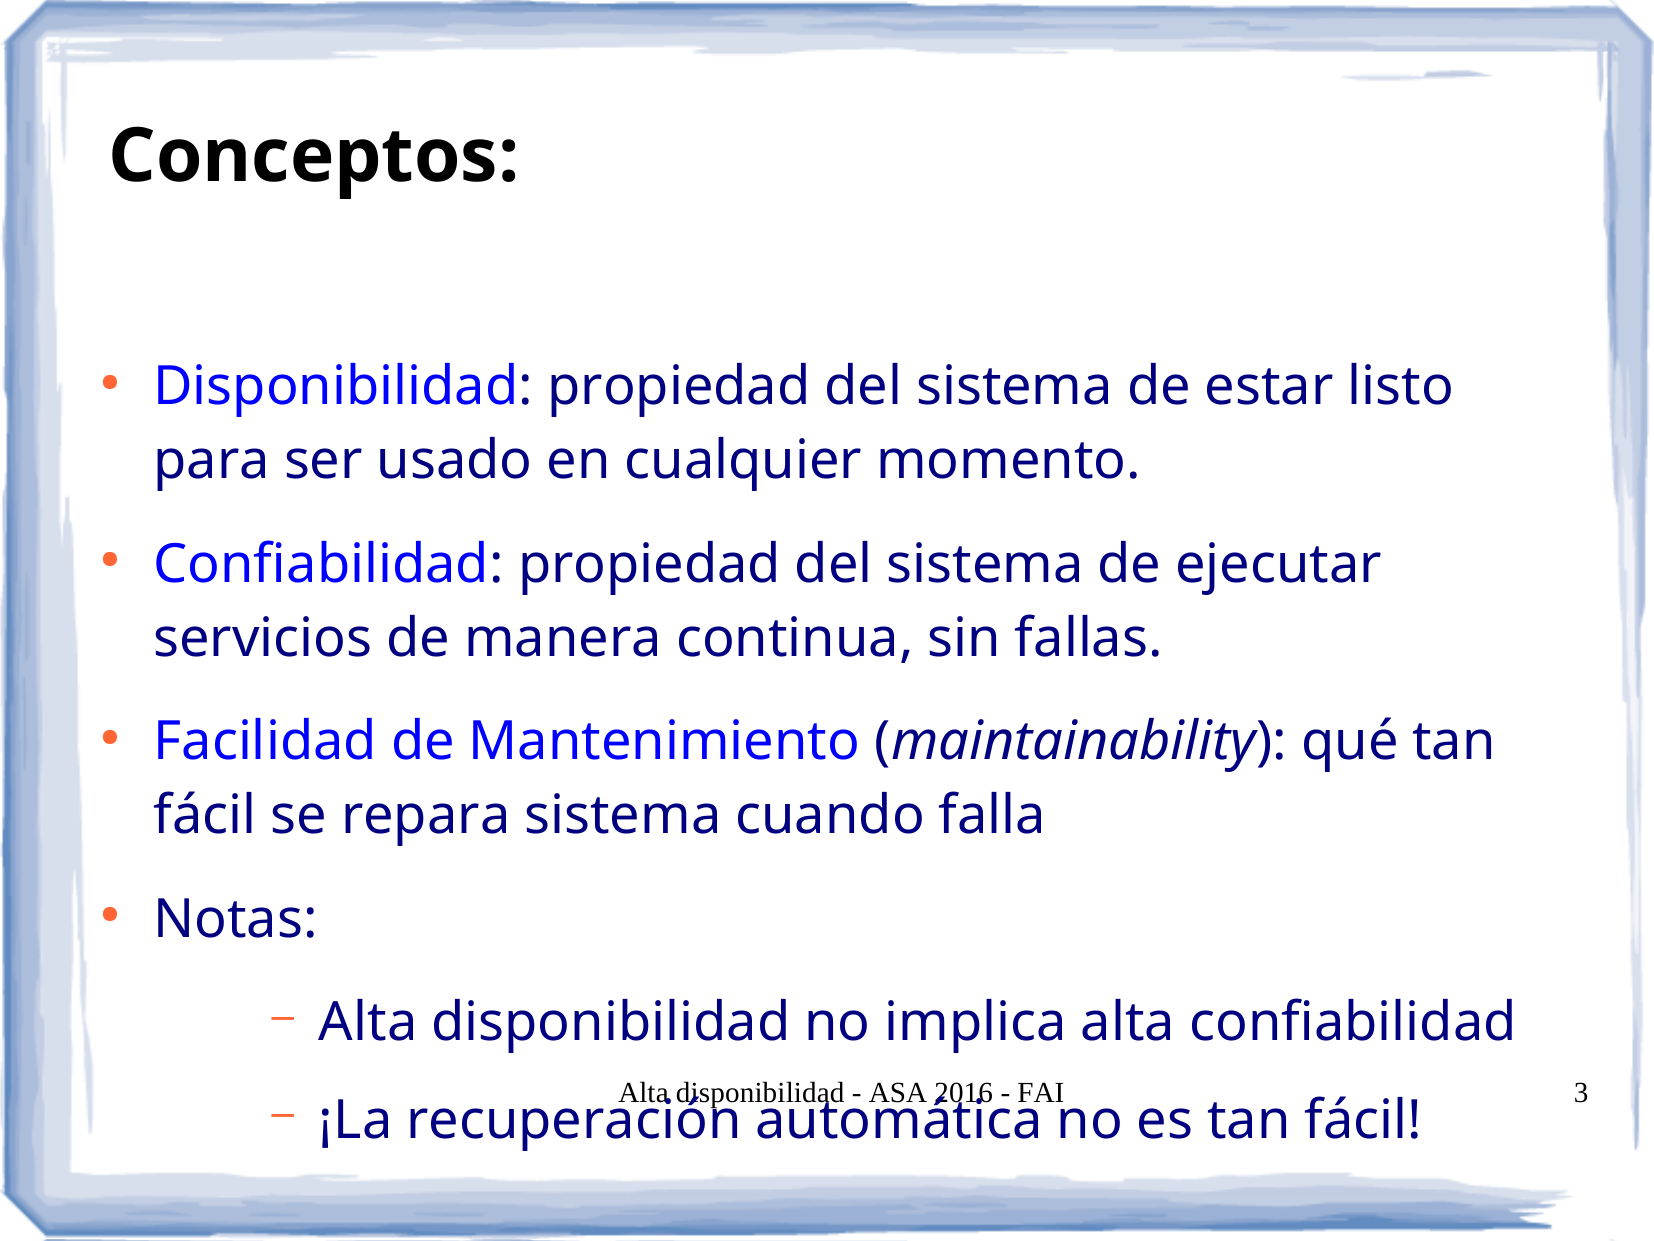

Conceptos:
# Disponibilidad: propiedad del sistema de estar listo para ser usado en cualquier momento.
Confiabilidad: propiedad del sistema de ejecutar servicios de manera continua, sin fallas.
Facilidad de Mantenimiento (maintainability): qué tan fácil se repara sistema cuando falla
Notas:
Alta disponibilidad no implica alta confiabilidad
¡La recuperación automática no es tan fácil!
Alta disponibilidad - ASA 2016 - FAI
3